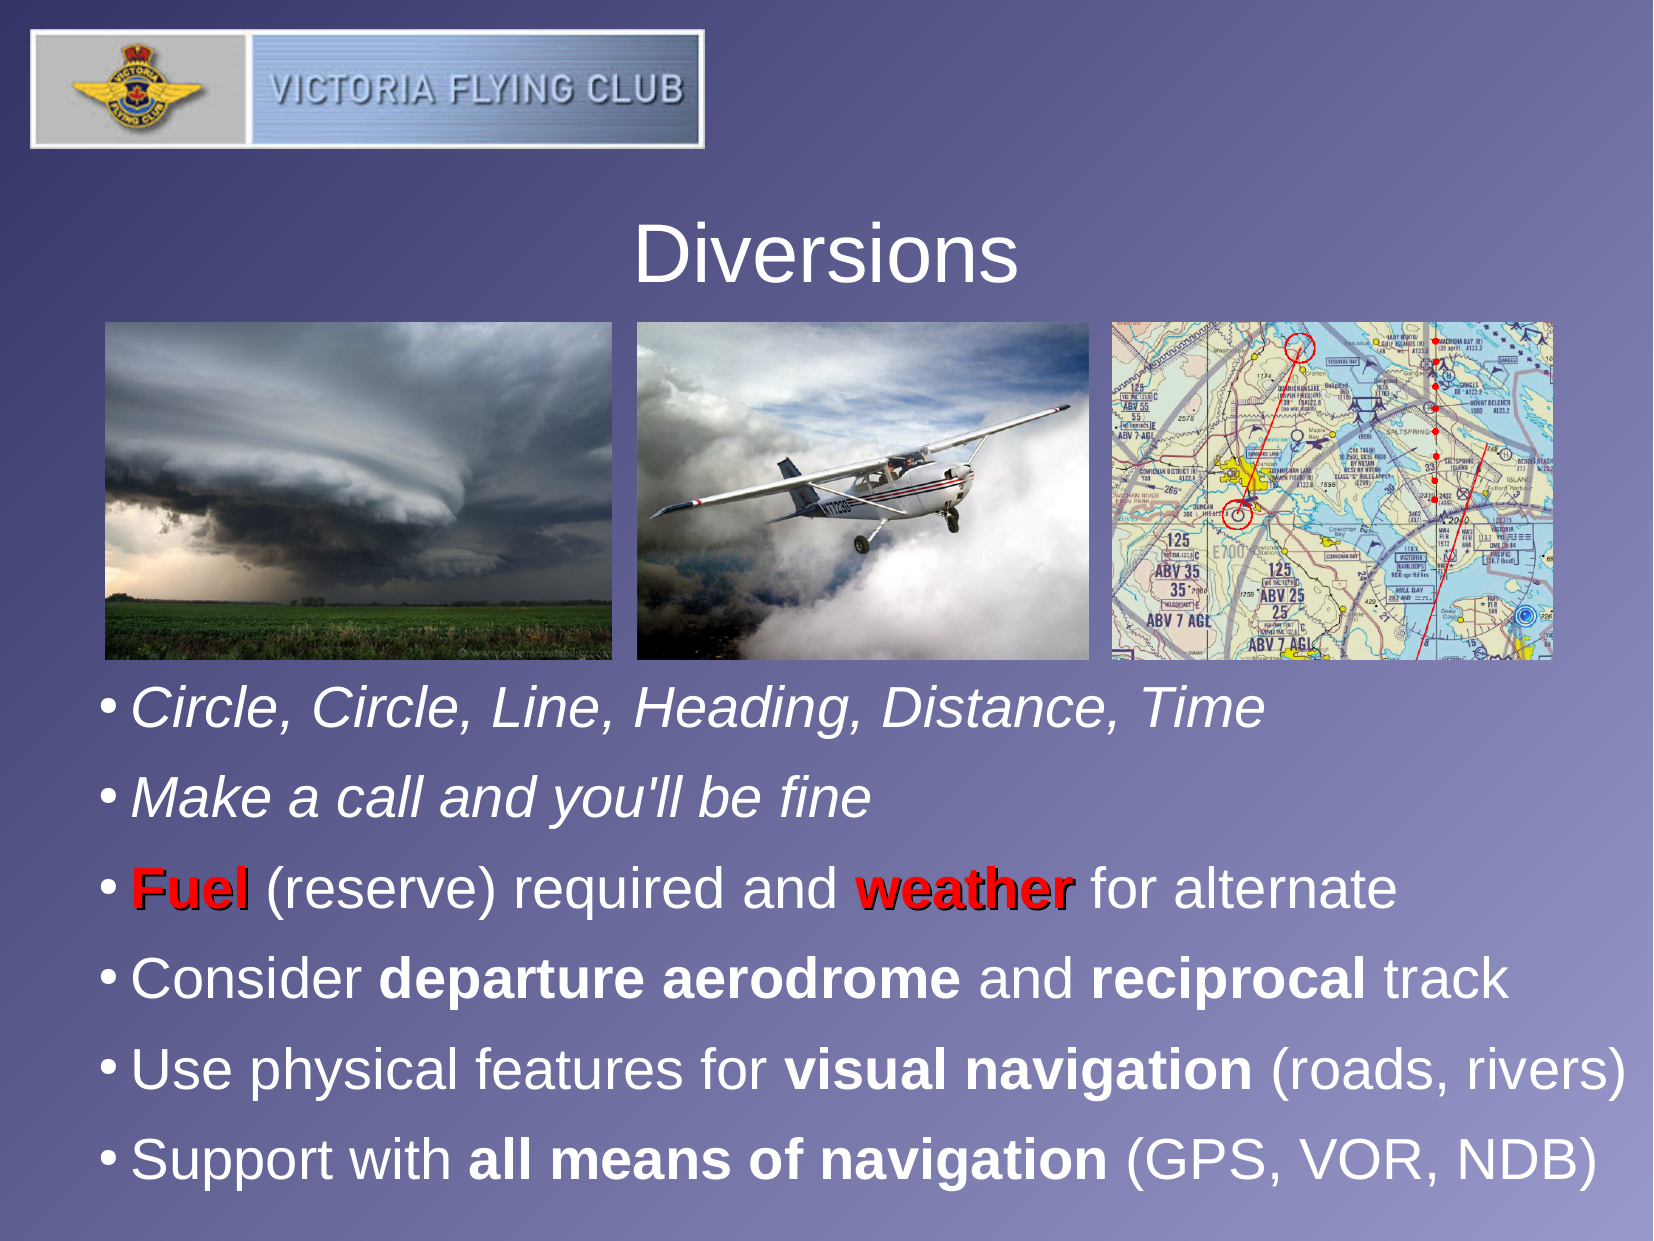

# Diversions
Circle, Circle, Line, Heading, Distance, Time
Make a call and you'll be fine
Fuel (reserve) required and weather for alternate
Consider departure aerodrome and reciprocal track
Use physical features for visual navigation (roads, rivers)
Support with all means of navigation (GPS, VOR, NDB)